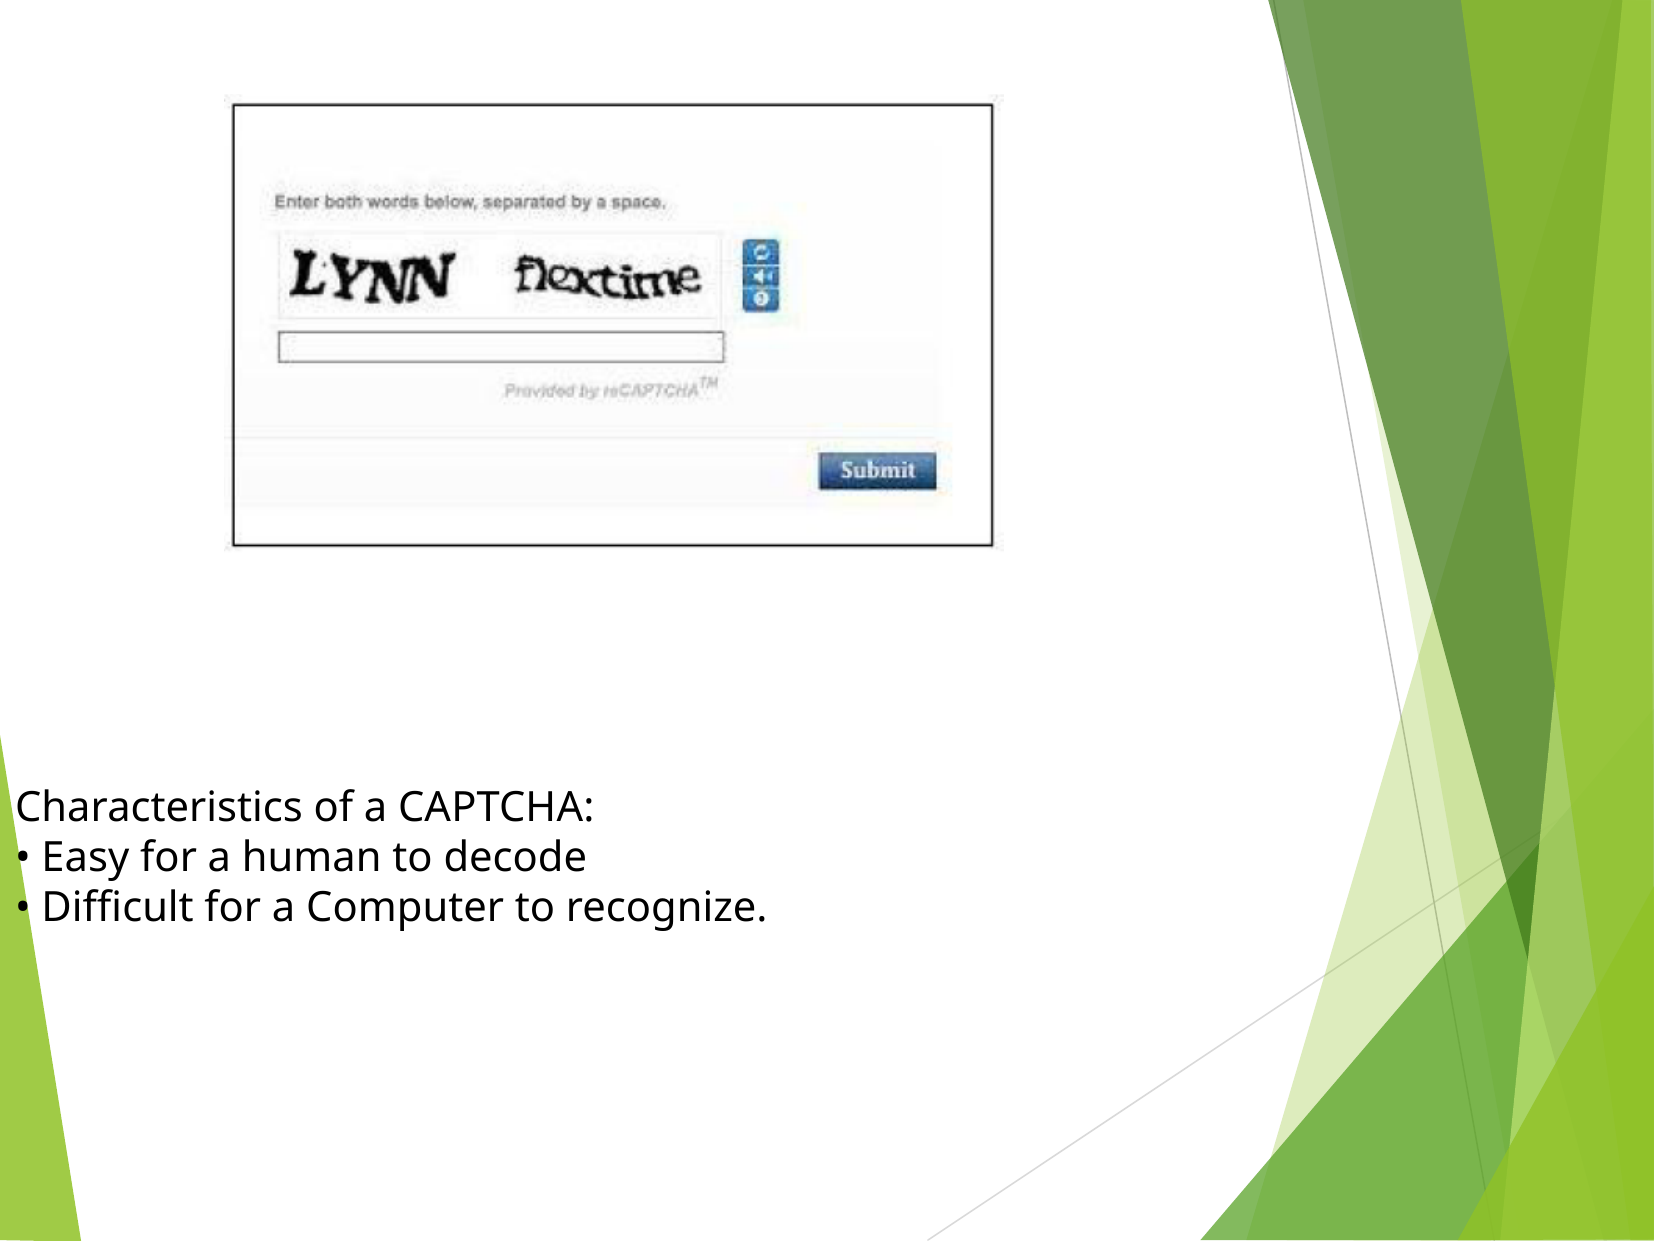

# Characteristics of a CAPTCHA: • Easy for a human to decode • Difficult for a Computer to recognize.